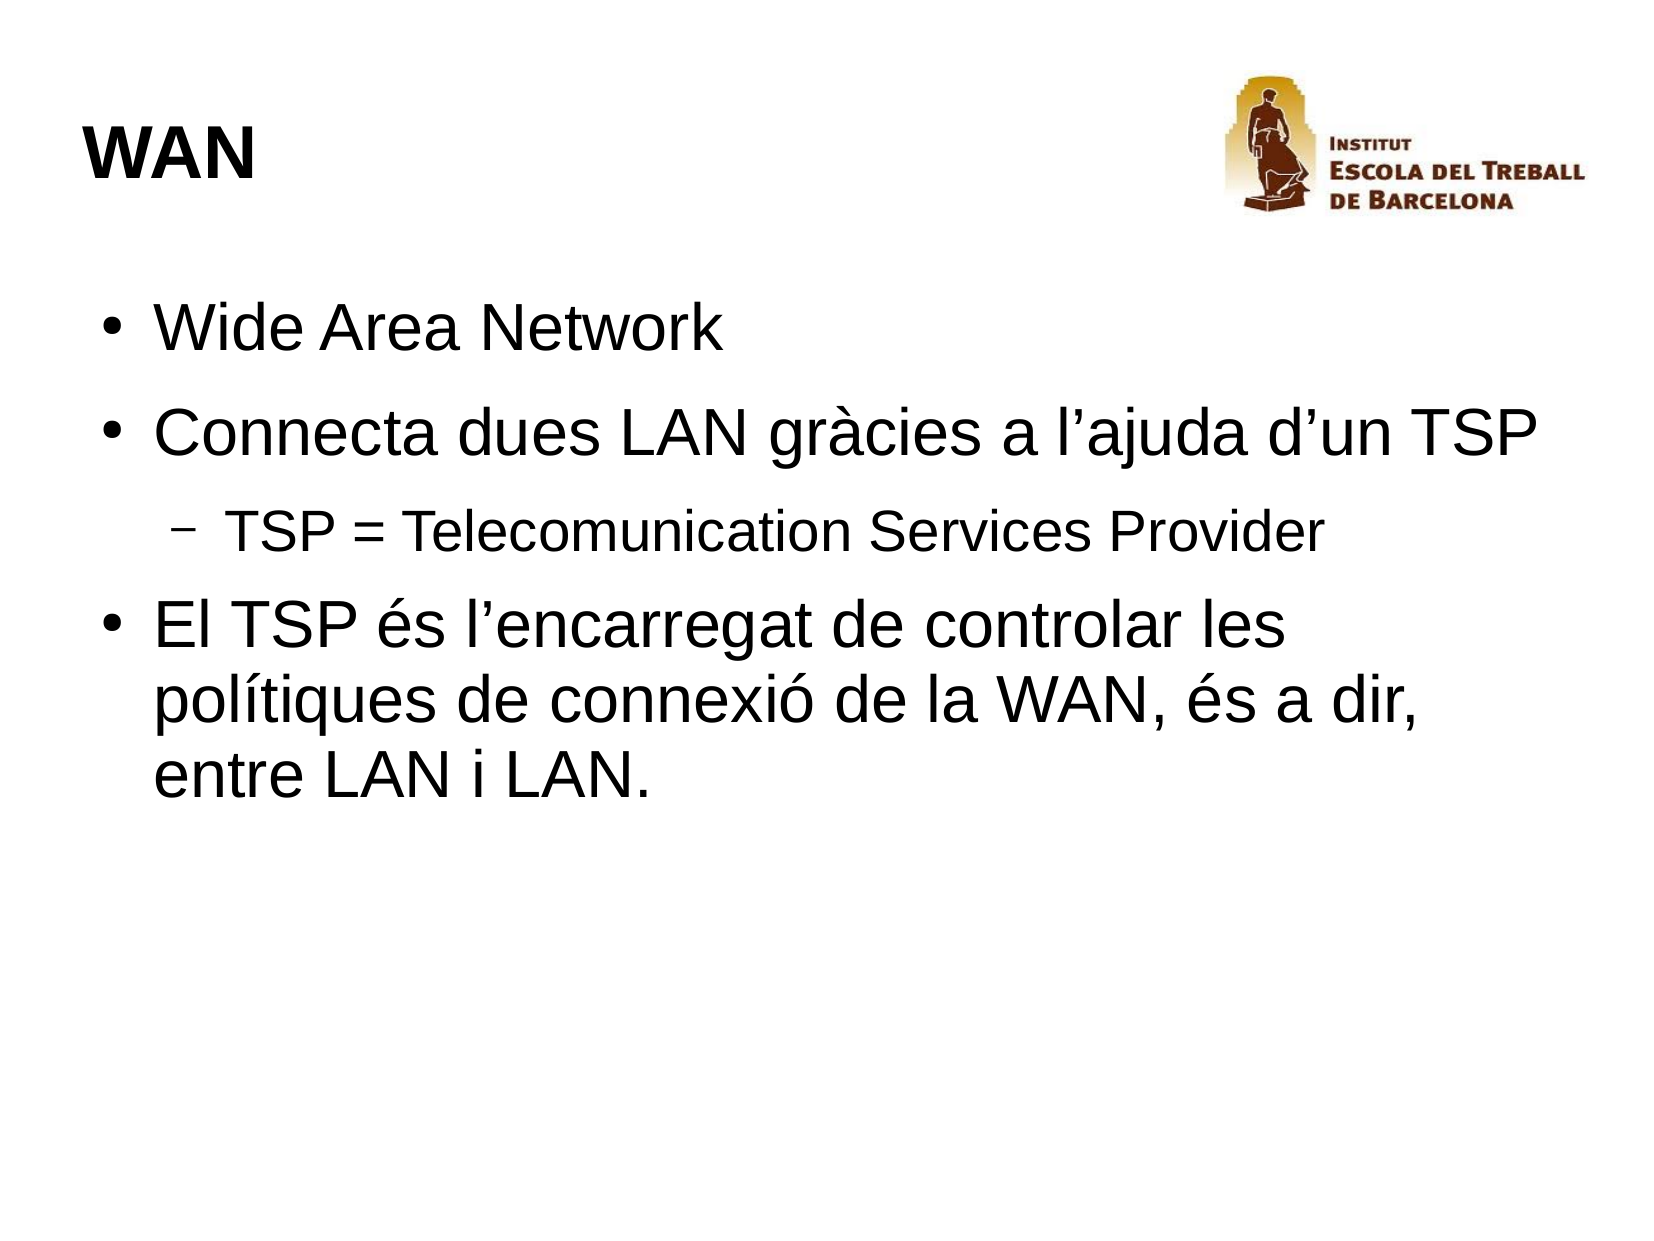

# WAN
Wide Area Network
Connecta dues LAN gràcies a l’ajuda d’un TSP
TSP = Telecomunication Services Provider
El TSP és l’encarregat de controlar les polítiques de connexió de la WAN, és a dir, entre LAN i LAN.